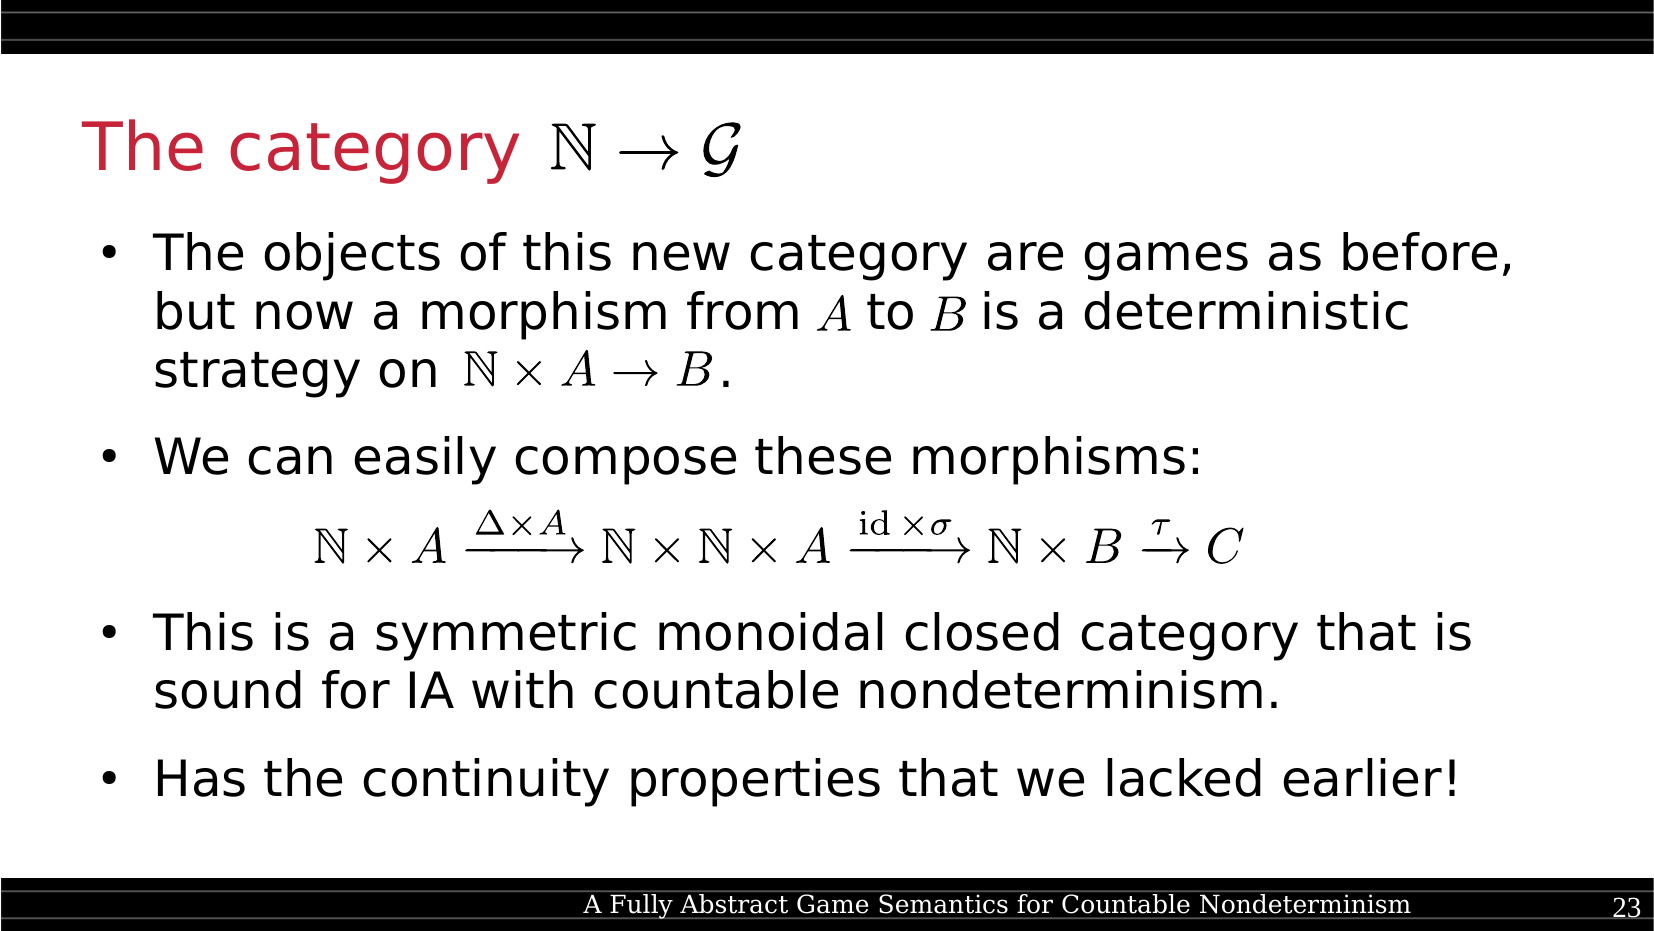

# The category
The objects of this new category are games as before, but now a morphism from to is a deterministic strategy on				 .
We can easily compose these morphisms:
This is a symmetric monoidal closed category that is sound for IA with countable nondeterminism.
Has the continuity properties that we lacked earlier!